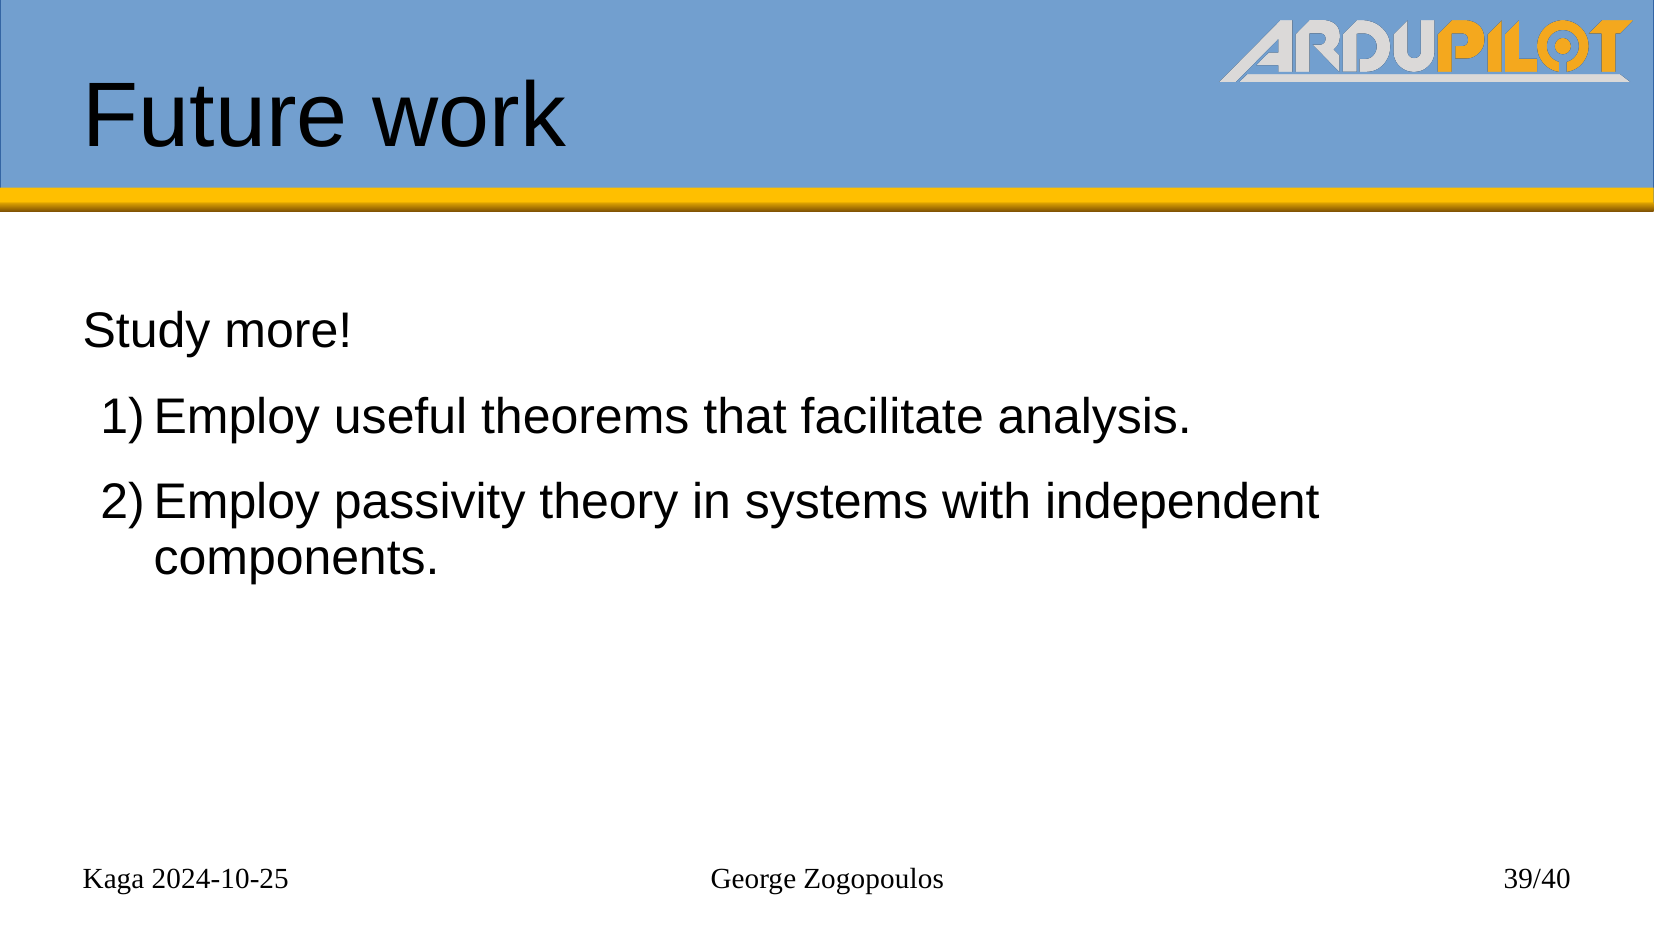

# Future work
Study more!
Employ useful theorems that facilitate analysis.
Employ passivity theory in systems with independent components.
Kaga 2024-10-25
George Zogopoulos
39